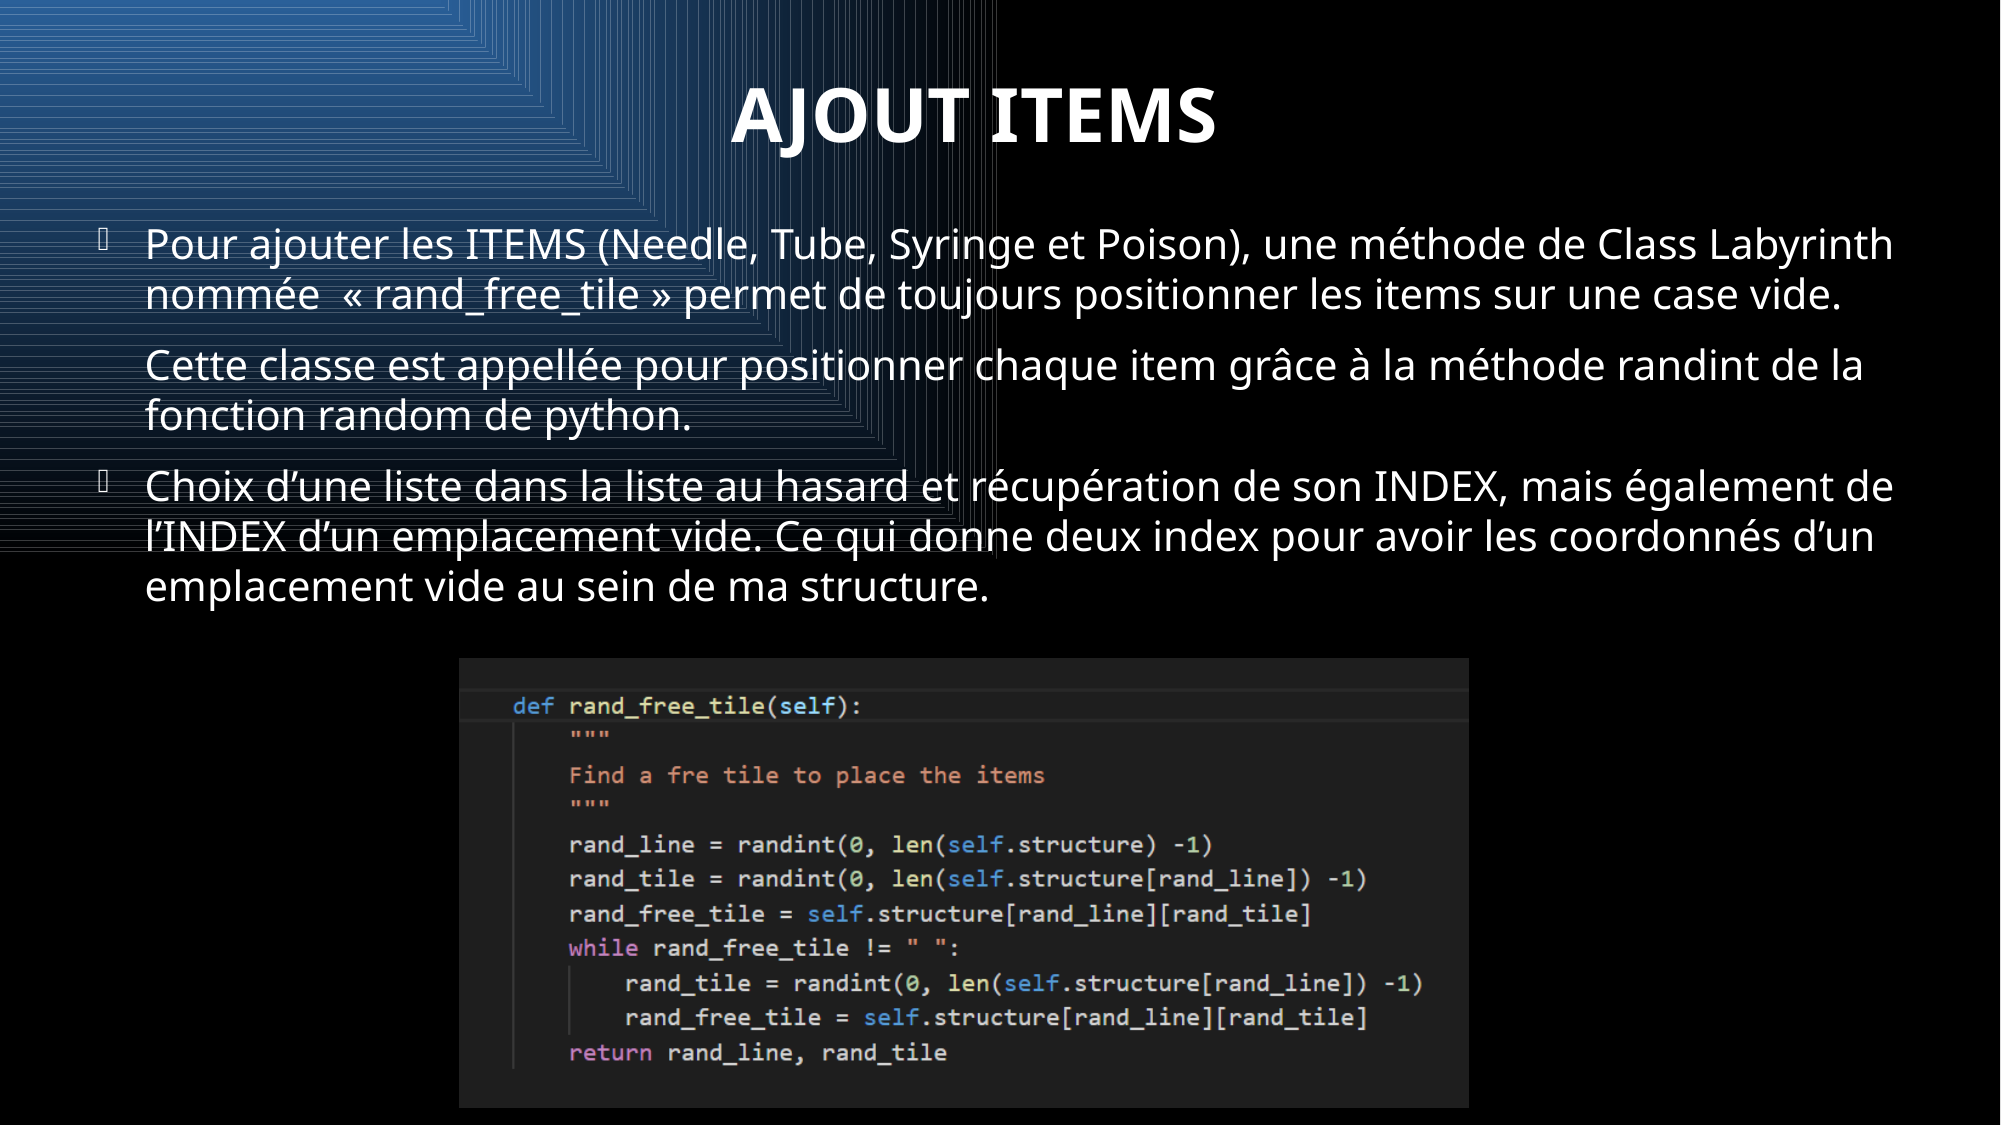

# AJOUT ITEMS
Pour ajouter les ITEMS (Needle, Tube, Syringe et Poison), une méthode de Class Labyrinth nommée « rand_free_tile » permet de toujours positionner les items sur une case vide.
Cette classe est appellée pour positionner chaque item grâce à la méthode randint de la fonction random de python.
Choix d’une liste dans la liste au hasard et récupération de son INDEX, mais également de l’INDEX d’un emplacement vide. Ce qui donne deux index pour avoir les coordonnés d’un emplacement vide au sein de ma structure.